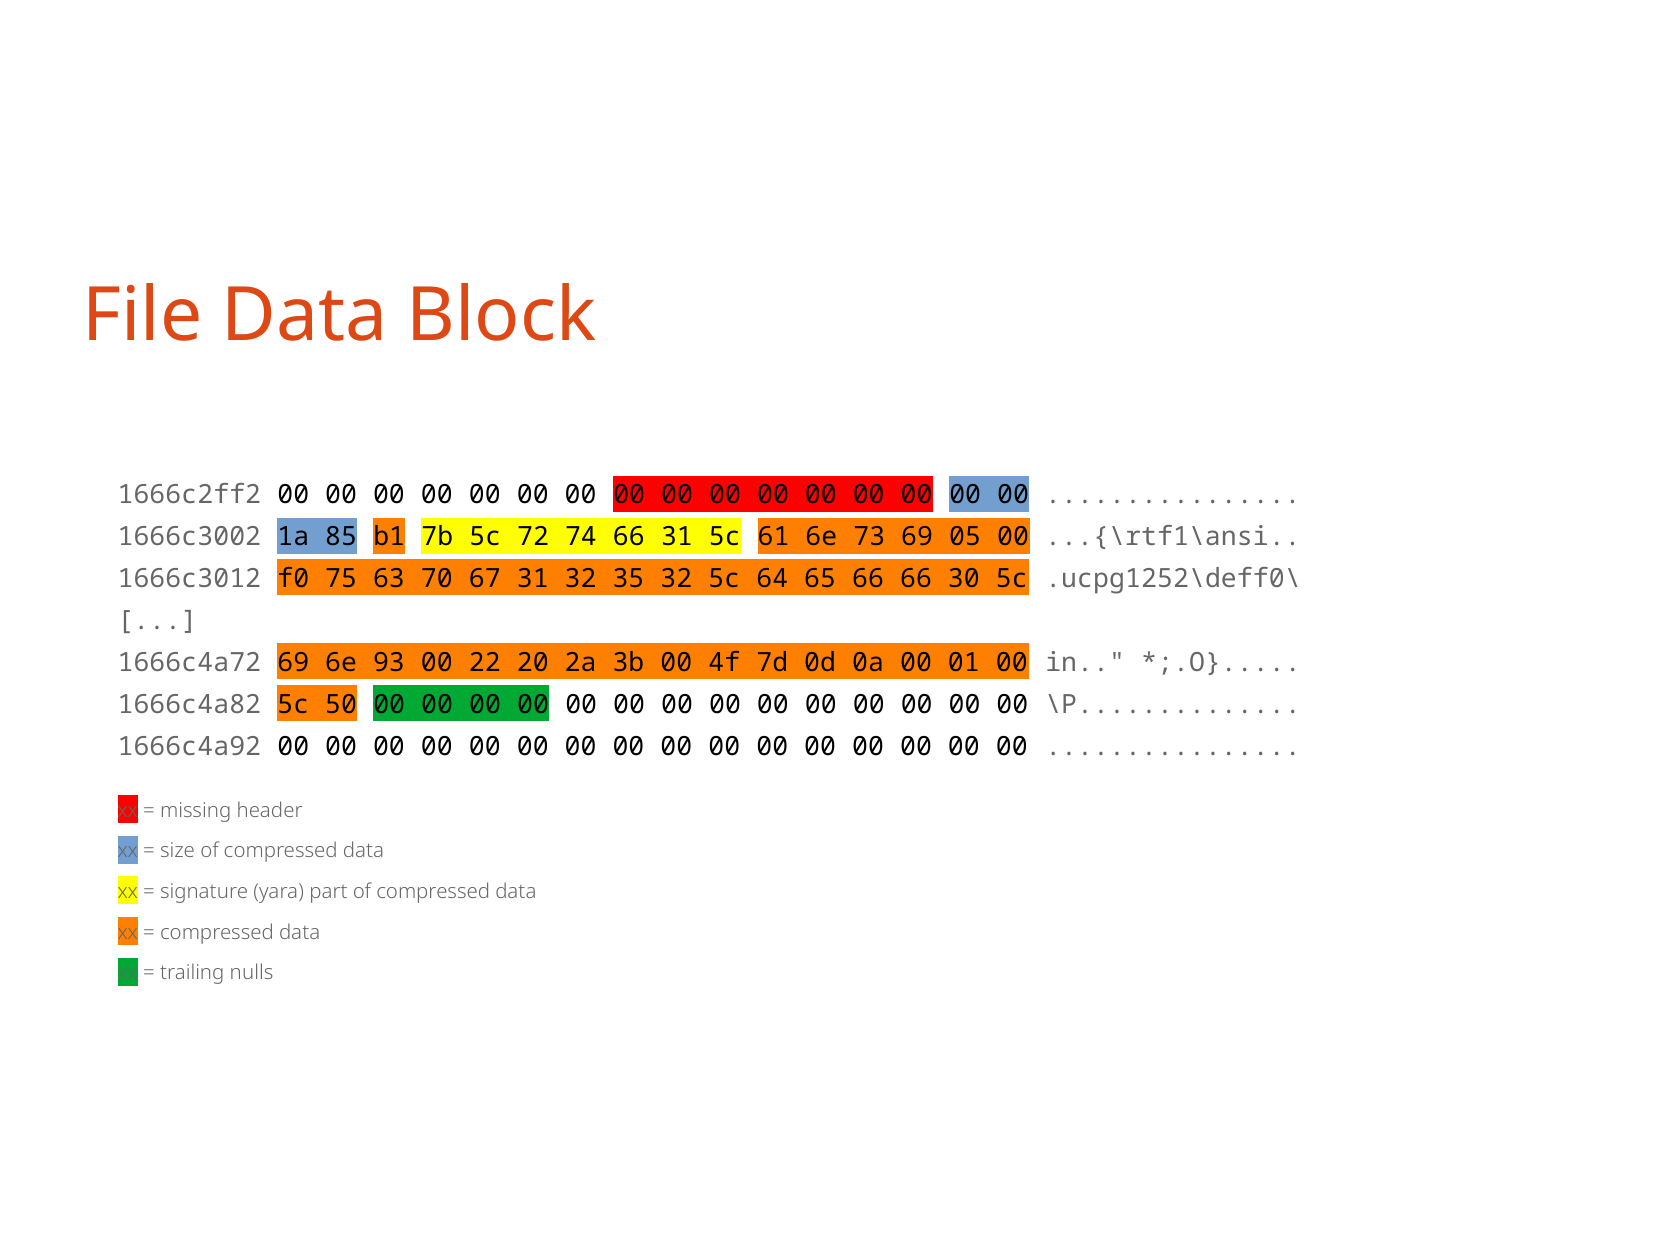

# File Data Block
1666c2ff2 00 00 00 00 00 00 00 00 00 00 00 00 00 00 00 00 ................
1666c3002 1a 85 b1 7b 5c 72 74 66 31 5c 61 6e 73 69 05 00 ...{\rtf1\ansi..
1666c3012 f0 75 63 70 67 31 32 35 32 5c 64 65 66 66 30 5c .ucpg1252\deff0\
[...]
1666c4a72 69 6e 93 00 22 20 2a 3b 00 4f 7d 0d 0a 00 01 00 in.." *;.O}.....
1666c4a82 5c 50 00 00 00 00 00 00 00 00 00 00 00 00 00 00 \P..............
1666c4a92 00 00 00 00 00 00 00 00 00 00 00 00 00 00 00 00 ................
xx = missing header
xx = size of compressed data
xx = signature (yara) part of compressed data
xx = compressed data
xx = trailing nulls